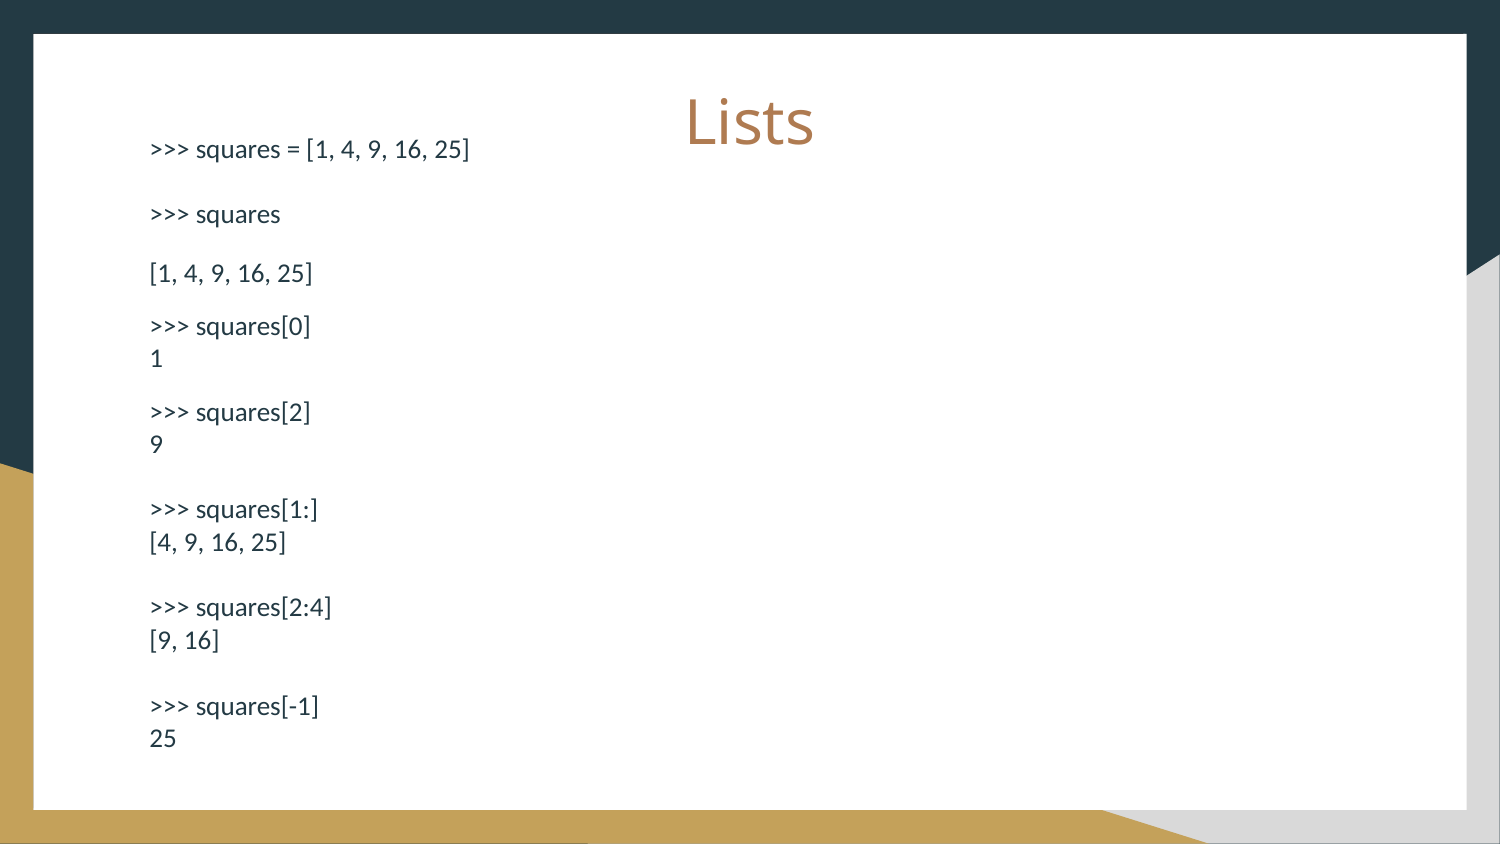

# Lists
>>> squares = [1, 4, 9, 16, 25]
>>> squares
[1, 4, 9, 16, 25]
>>> squares[0]
1
>>> squares[2]
9
>>> squares[1:]
[4, 9, 16, 25]
>>> squares[2:4]
[9, 16]
>>> squares[-1]
25